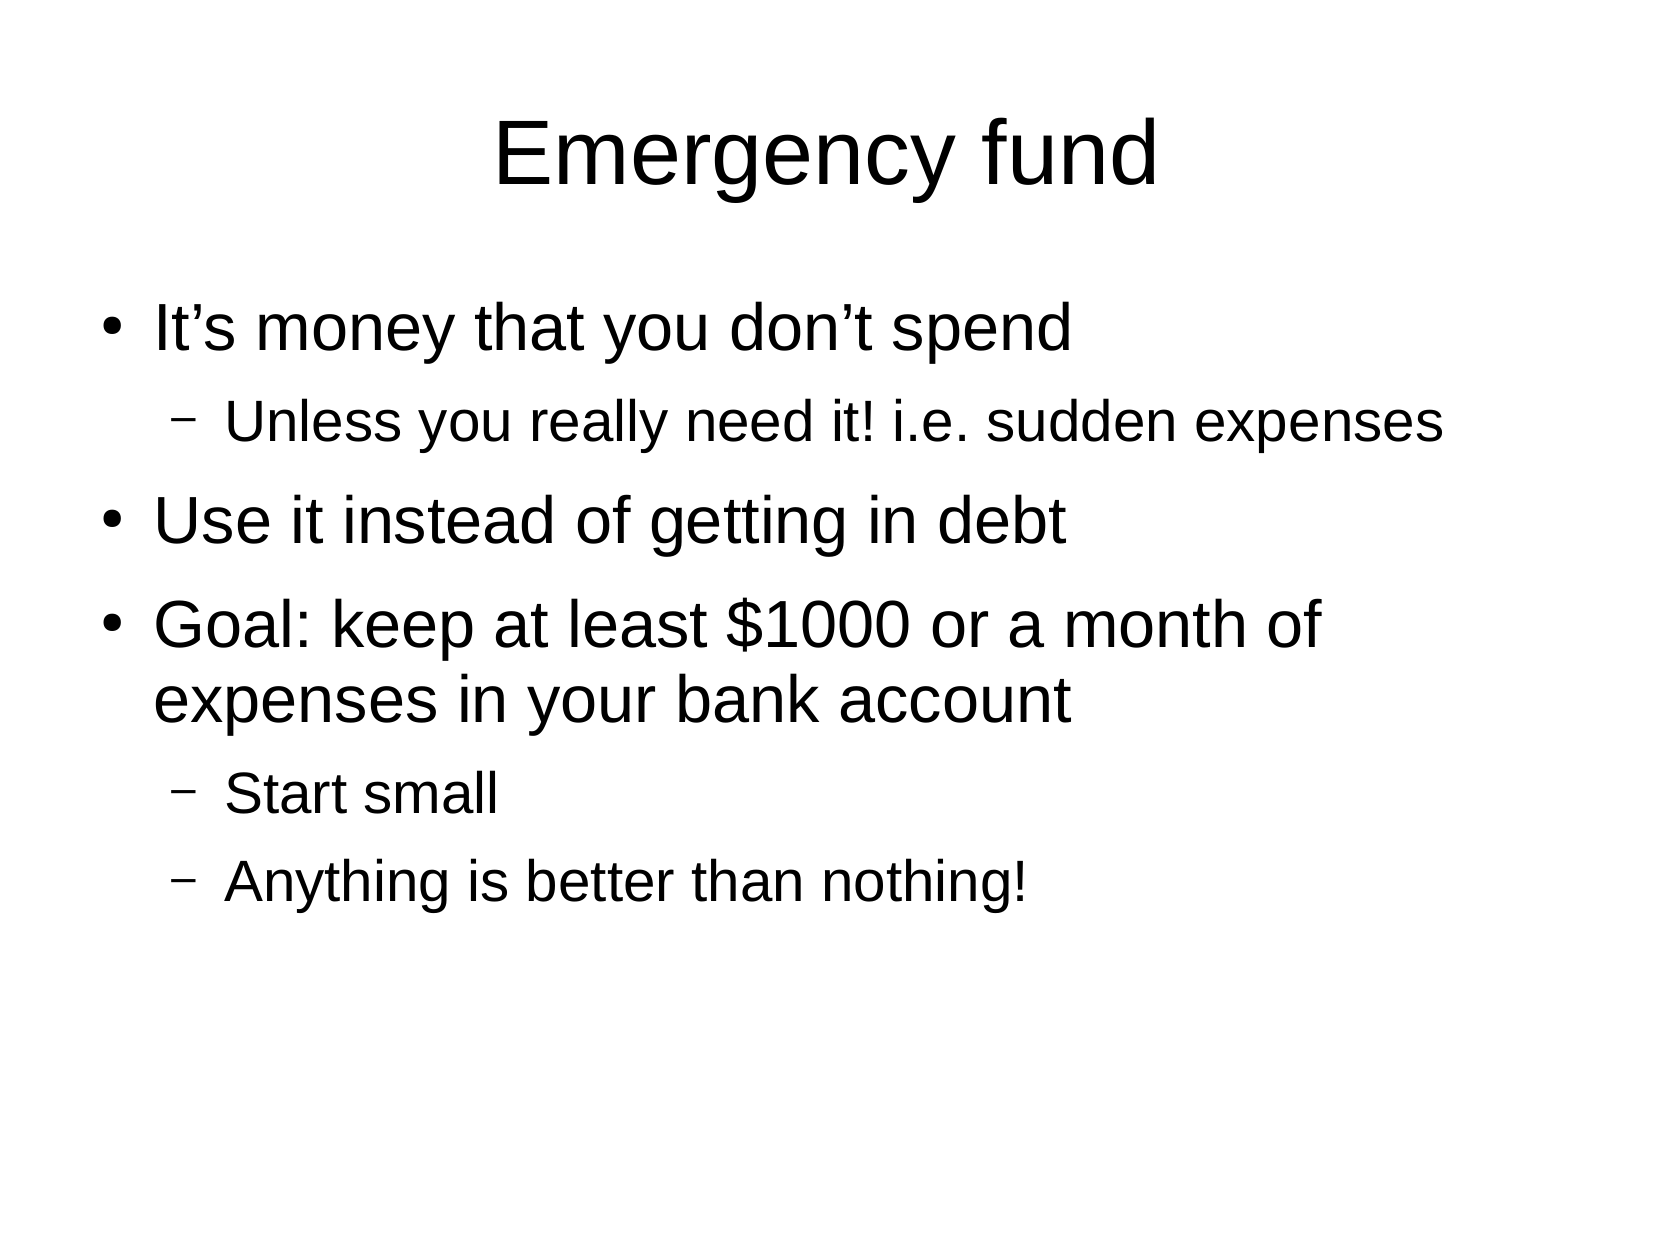

# Emergency fund
It’s money that you don’t spend
Unless you really need it! i.e. sudden expenses
Use it instead of getting in debt
Goal: keep at least $1000 or a month of expenses in your bank account
Start small
Anything is better than nothing!